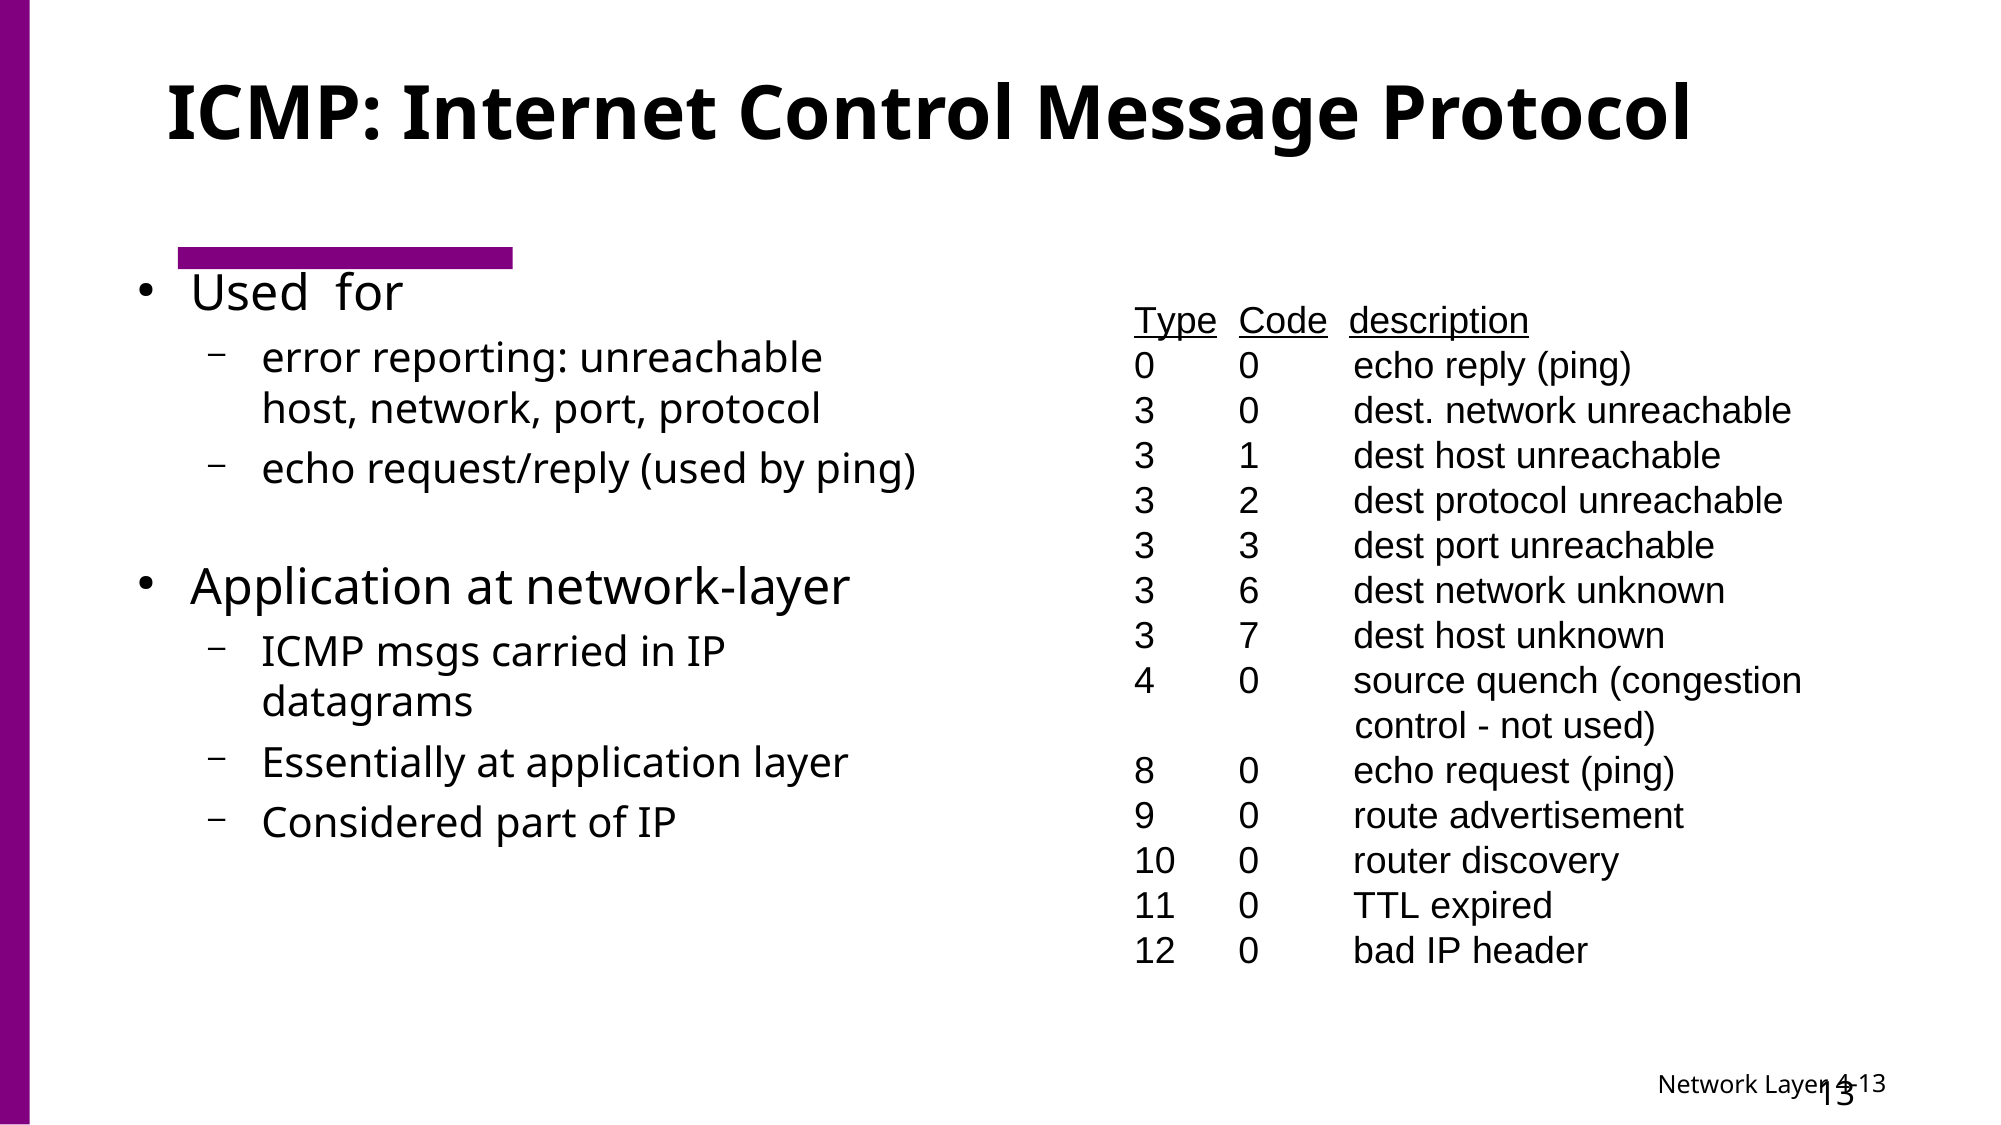

# ICMP: Internet Control Message Protocol
Used for
error reporting: unreachable host, network, port, protocol
echo request/reply (used by ping)
Application at network-layer
ICMP msgs carried in IP datagrams
Essentially at application layer
Considered part of IP
Type Code description
0 0 echo reply (ping)
3 0 dest. network unreachable
3 1 dest host unreachable
3 2 dest protocol unreachable
3 3 dest port unreachable
3 6 dest network unknown
3 7 dest host unknown
4 0 source quench (congestion
 control - not used)
8 0 echo request (ping)
9 0 route advertisement
10 0 router discovery
11 0 TTL expired
12 0 bad IP header
Network Layer